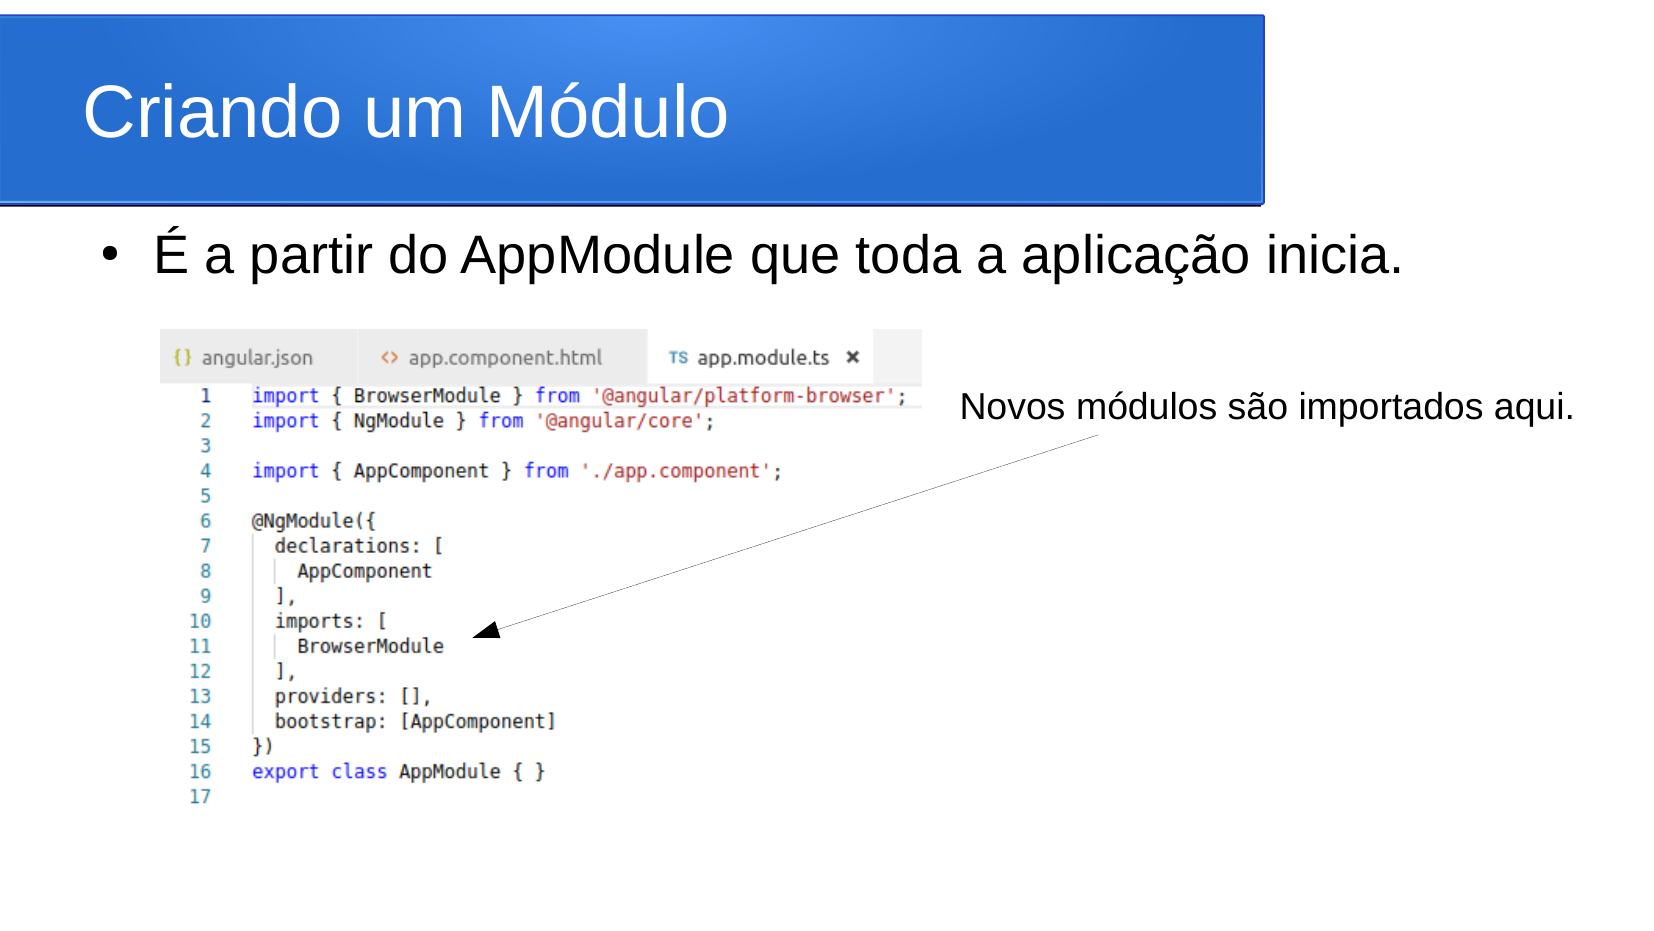

# Criando um Módulo
É a partir do AppModule que toda a aplicação inicia.
Novos módulos são importados aqui.